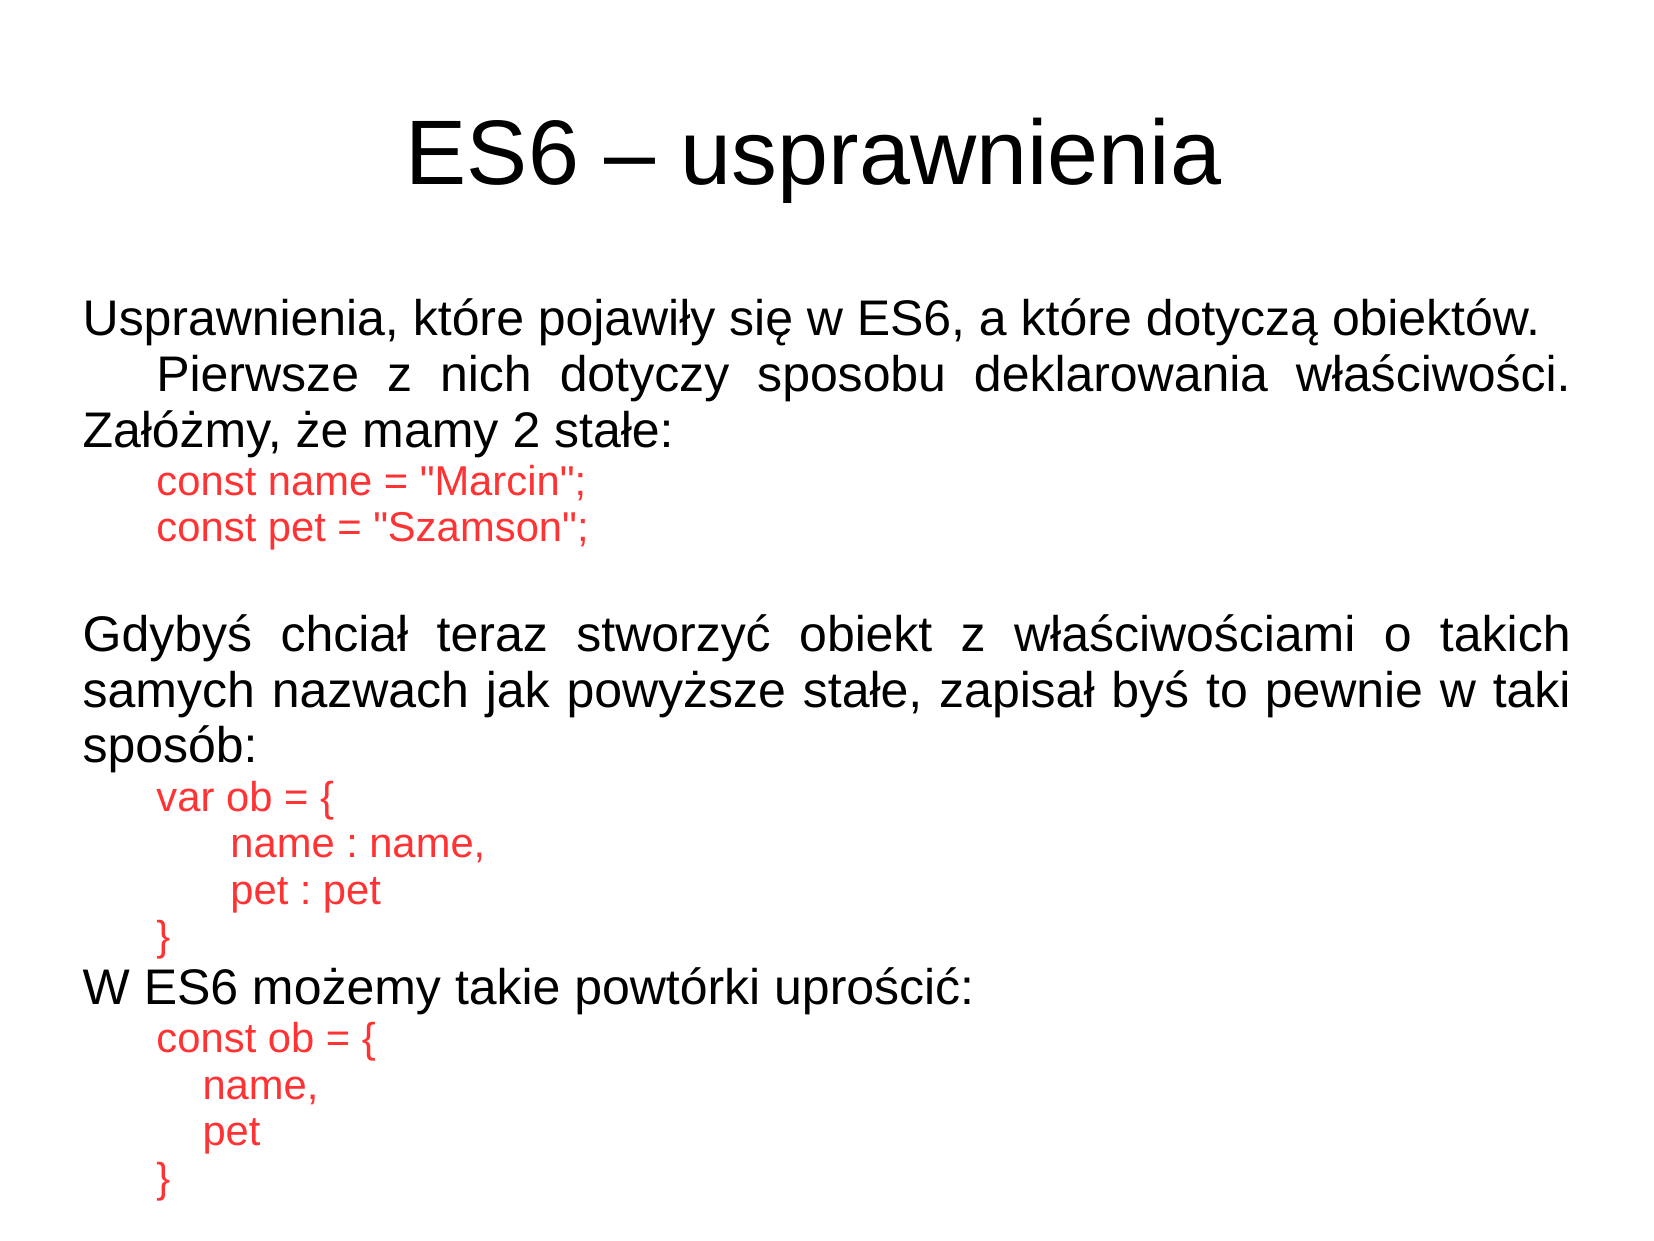

# ES6 – usprawnienia
Usprawnienia, które pojawiły się w ES6, a które dotyczą obiektów.
	Pierwsze z nich dotyczy sposobu deklarowania właściwości. Załóżmy, że mamy 2 stałe:
	const name = "Marcin";
	const pet = "Szamson";
Gdybyś chciał teraz stworzyć obiekt z właściwościami o takich samych nazwach jak powyższe stałe, zapisał byś to pewnie w taki sposób:
	var ob = {
 		name : name,
 		pet : pet
	}
W ES6 możemy takie powtórki uprościć:
	const ob = {
	 name,
	 pet
	}